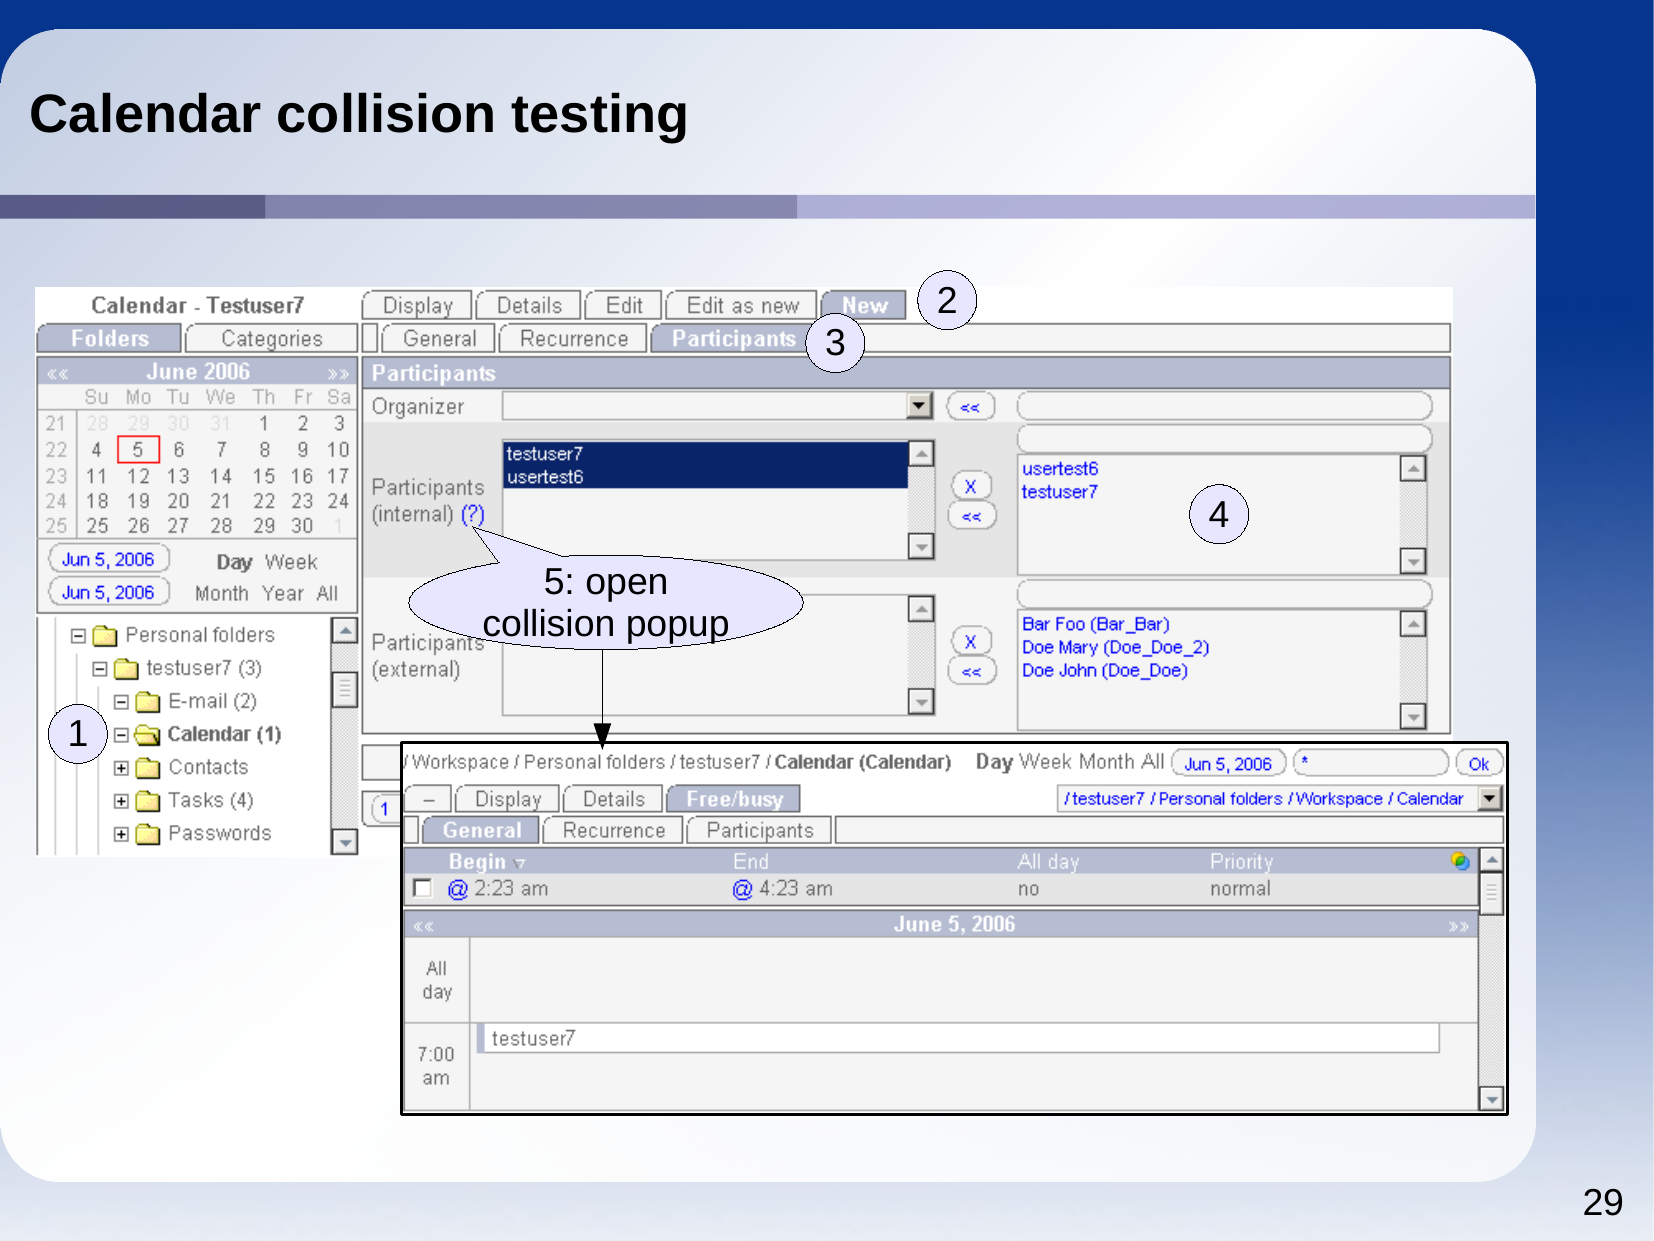

# Calendar collision testing
2
3
4
5: open collision popup
1
29